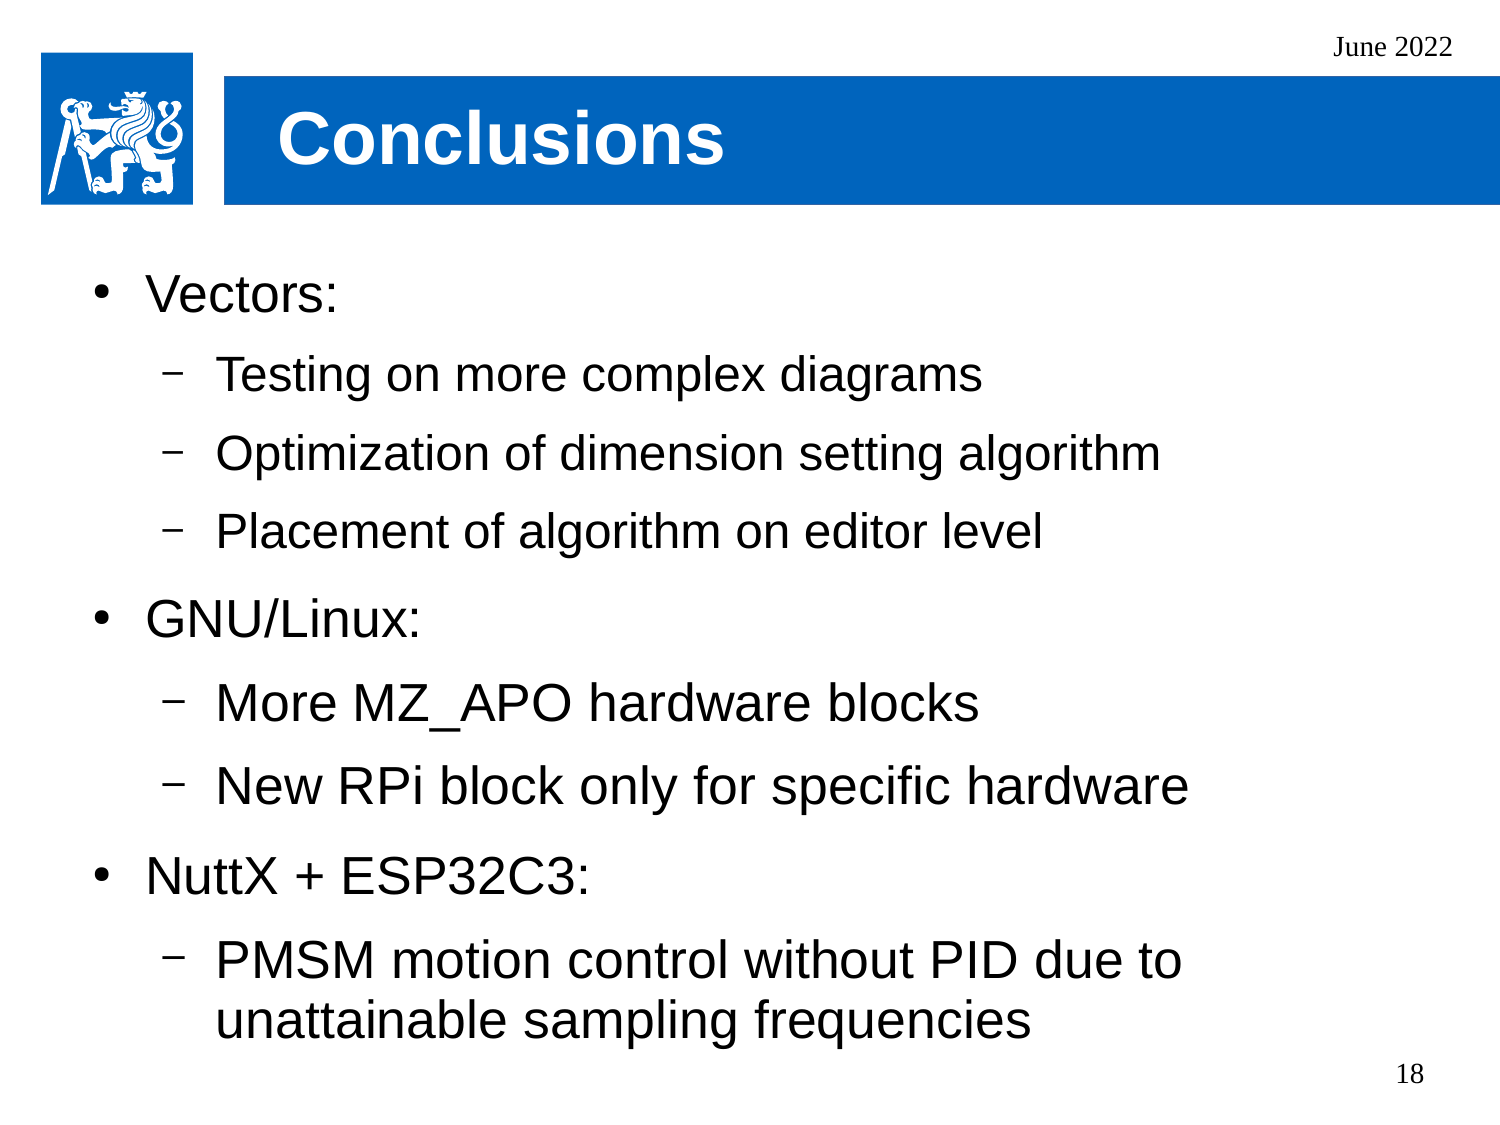

# Conclusions
Vectors:
Testing on more complex diagrams
Optimization of dimension setting algorithm
Placement of algorithm on editor level
GNU/Linux:
More MZ_APO hardware blocks
New RPi block only for specific hardware
NuttX + ESP32C3:
PMSM motion control without PID due to unattainable sampling frequencies